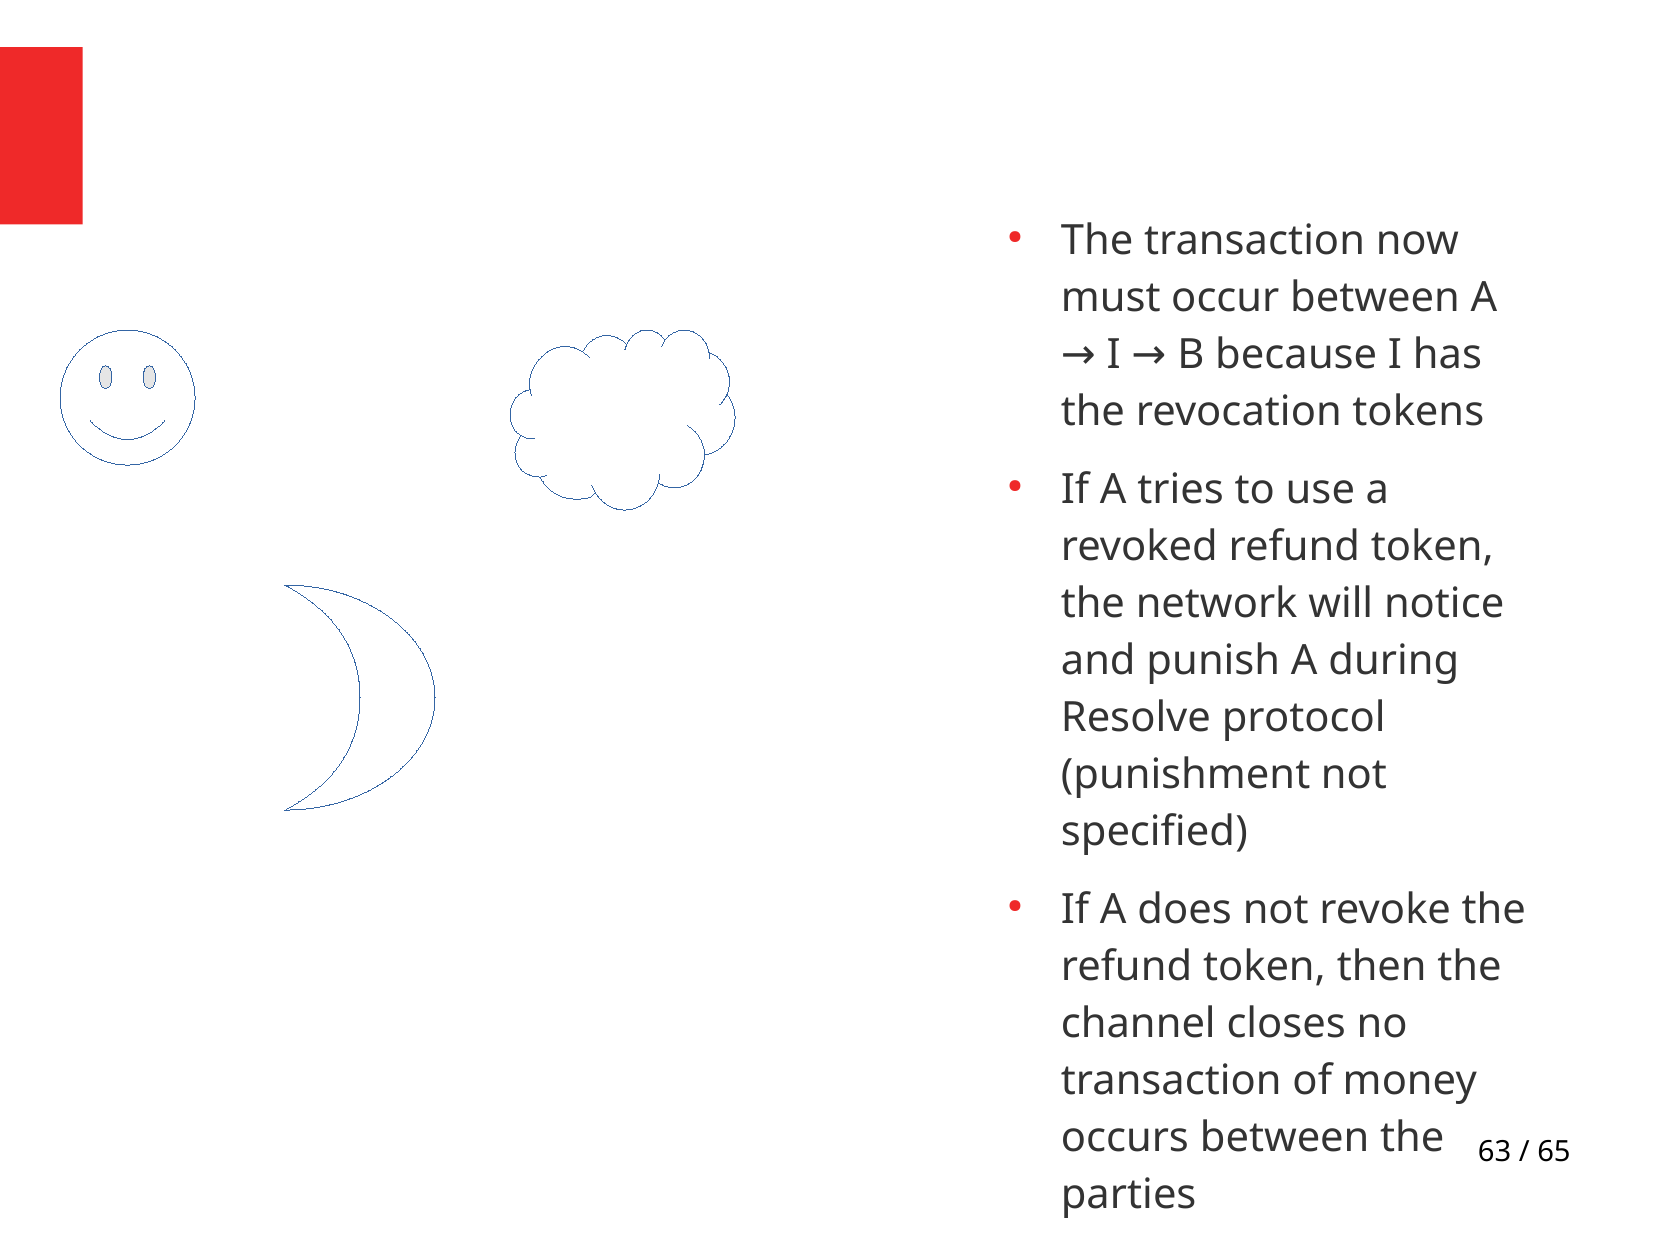

#
The transaction now must occur between A → I → B because I has the revocation tokens
If A tries to use a revoked refund token, the network will notice and punish A during Resolve protocol (punishment not specified)
If A does not revoke the refund token, then the channel closes no transaction of money occurs between the parties
63